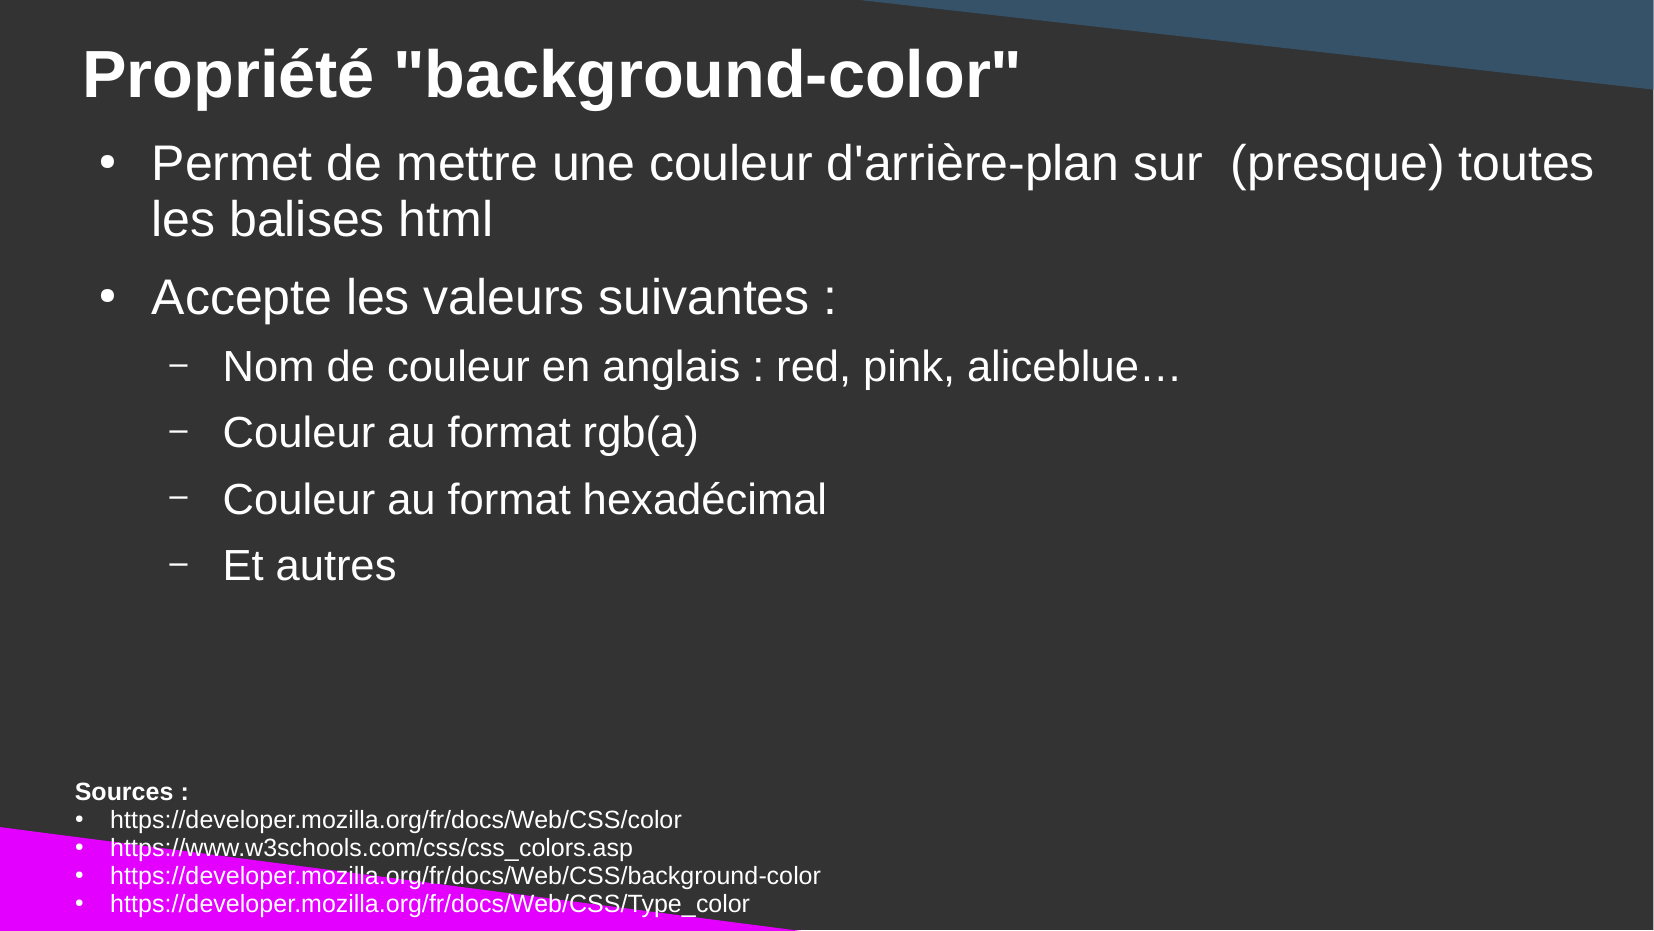

# Propriété "background-color"
Permet de mettre une couleur d'arrière-plan sur (presque) toutes les balises html
Accepte les valeurs suivantes :
Nom de couleur en anglais : red, pink, aliceblue…
Couleur au format rgb(a)
Couleur au format hexadécimal
Et autres
Sources :
https://developer.mozilla.org/fr/docs/Web/CSS/color
https://www.w3schools.com/css/css_colors.asp
https://developer.mozilla.org/fr/docs/Web/CSS/background-color
https://developer.mozilla.org/fr/docs/Web/CSS/Type_color